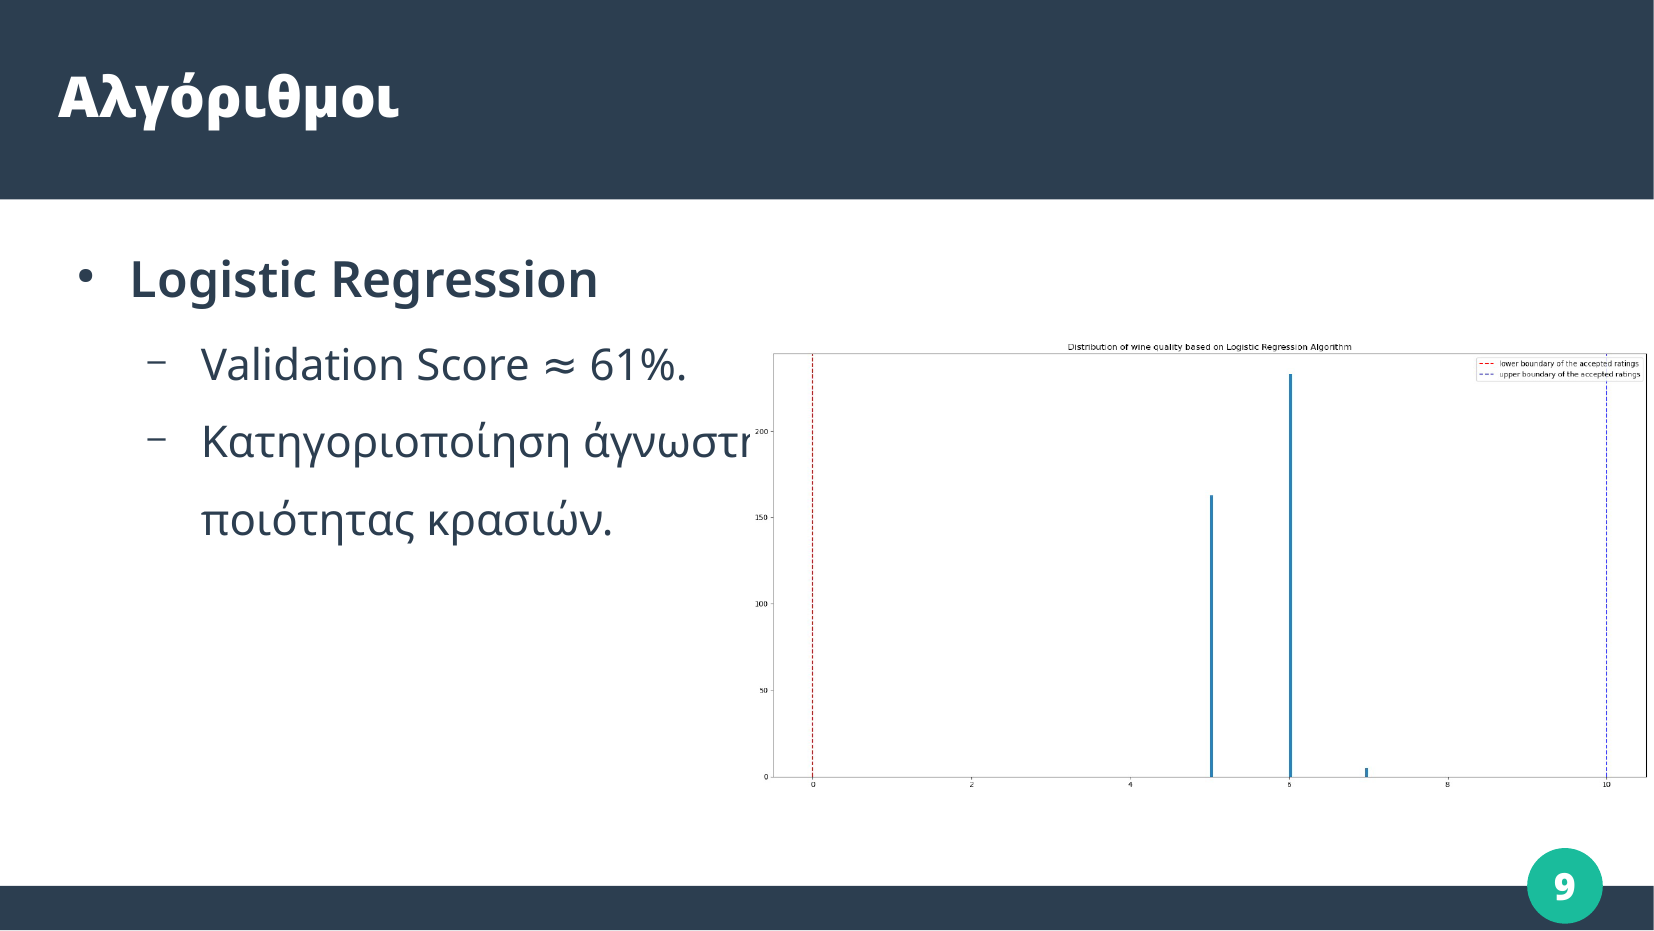

# Αλγόριθμοι
Logistic Regression
Validation Score ≈ 61%.
Κατηγοριοποίηση άγνωστης
ποιότητας κρασιών.